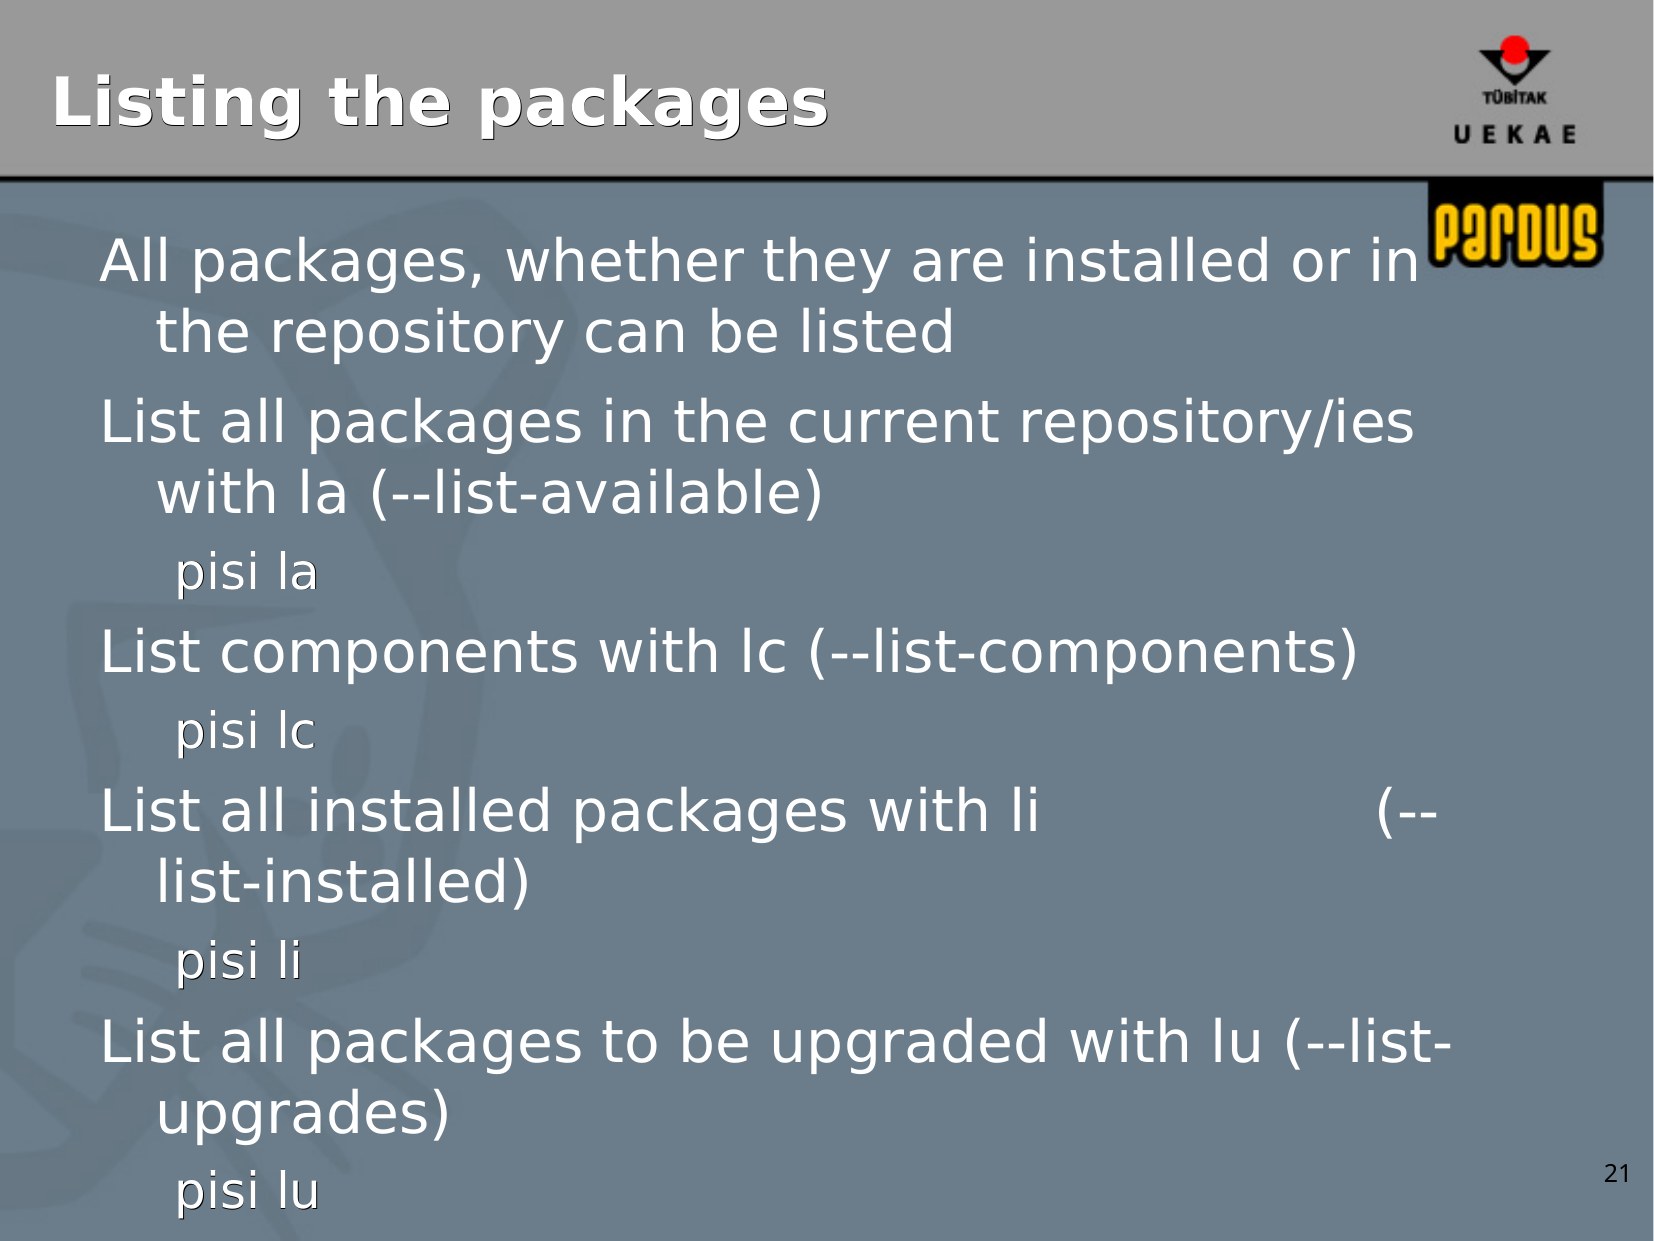

# Listing the packages
All packages, whether they are installed or in the repository can be listed
List all packages in the current repository/ies with la (--list-available)
pisi la
List components with lc (--list-components)
pisi lc
List all installed packages with li (--list-installed)
pisi li
List all packages to be upgraded with lu (--list-upgrades)
pisi lu